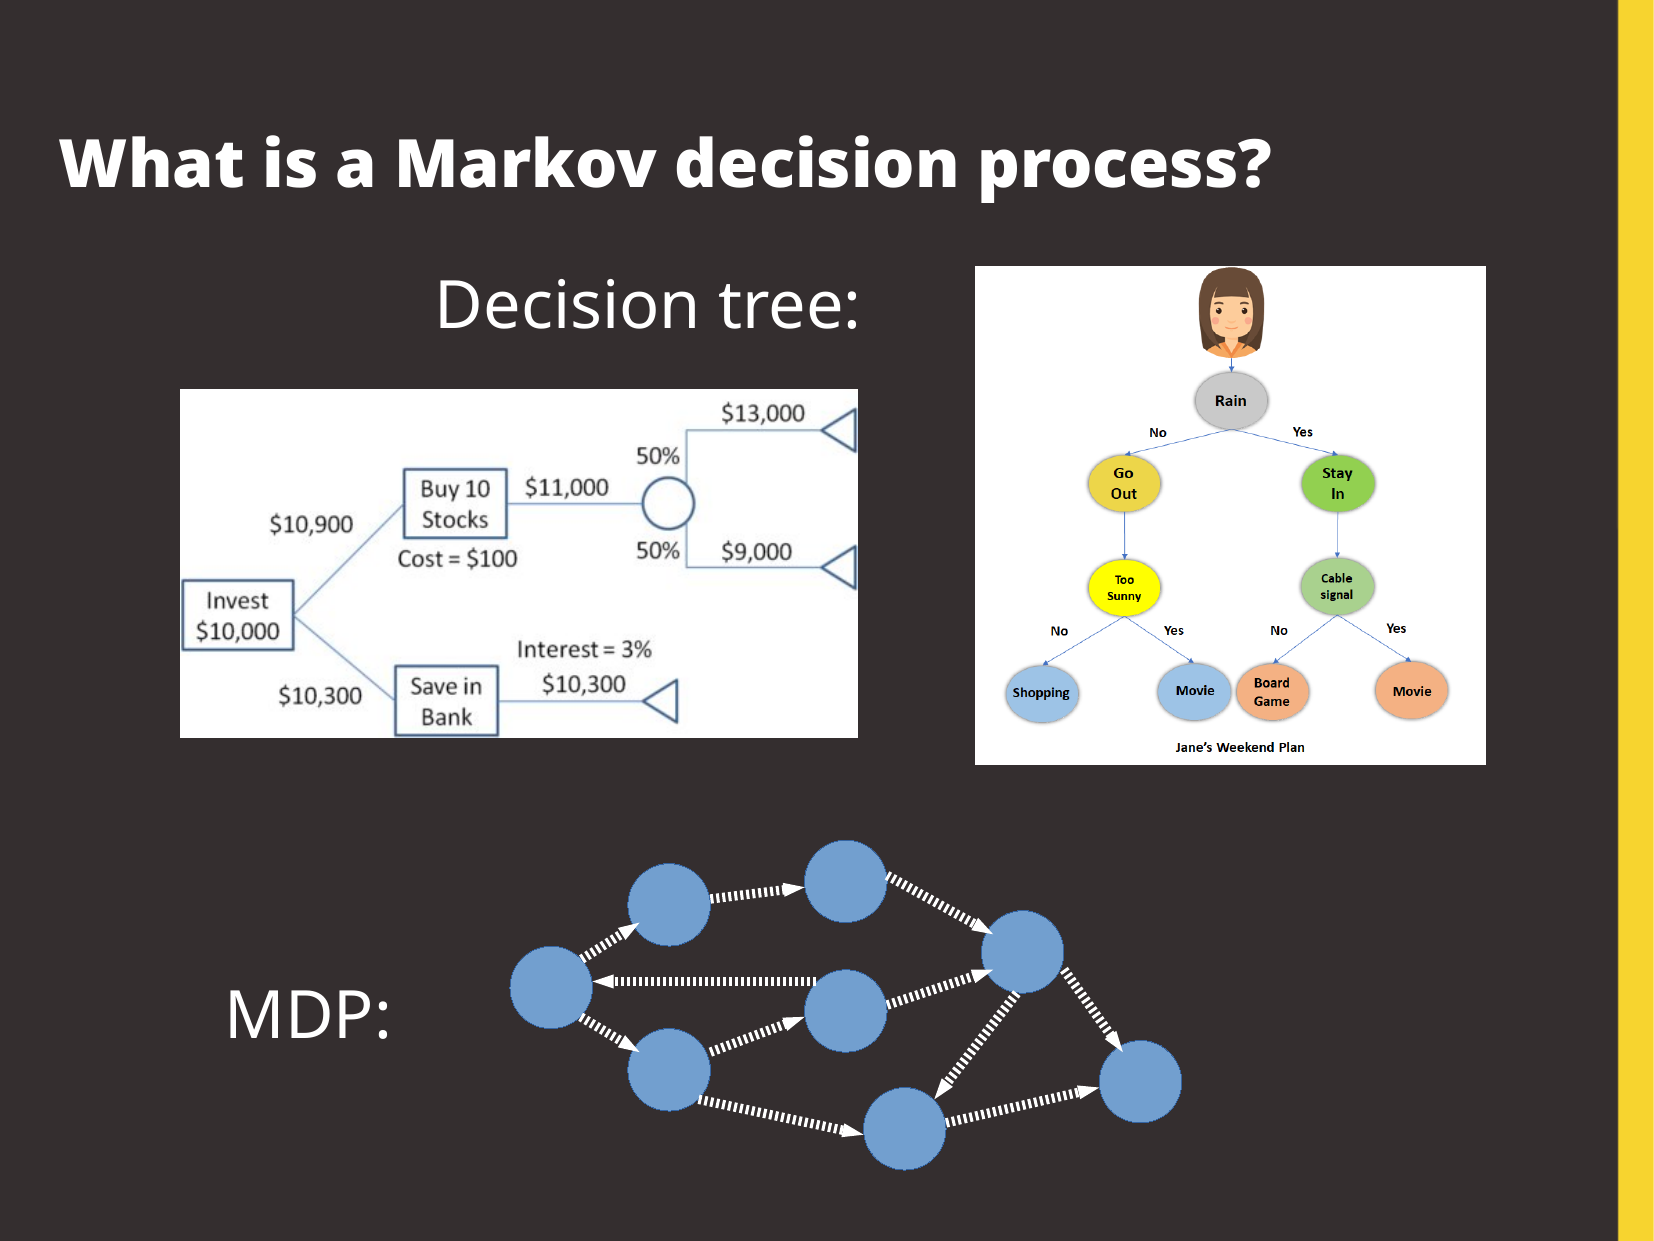

# What is a Markov decision process?
Decision tree:
MDP: